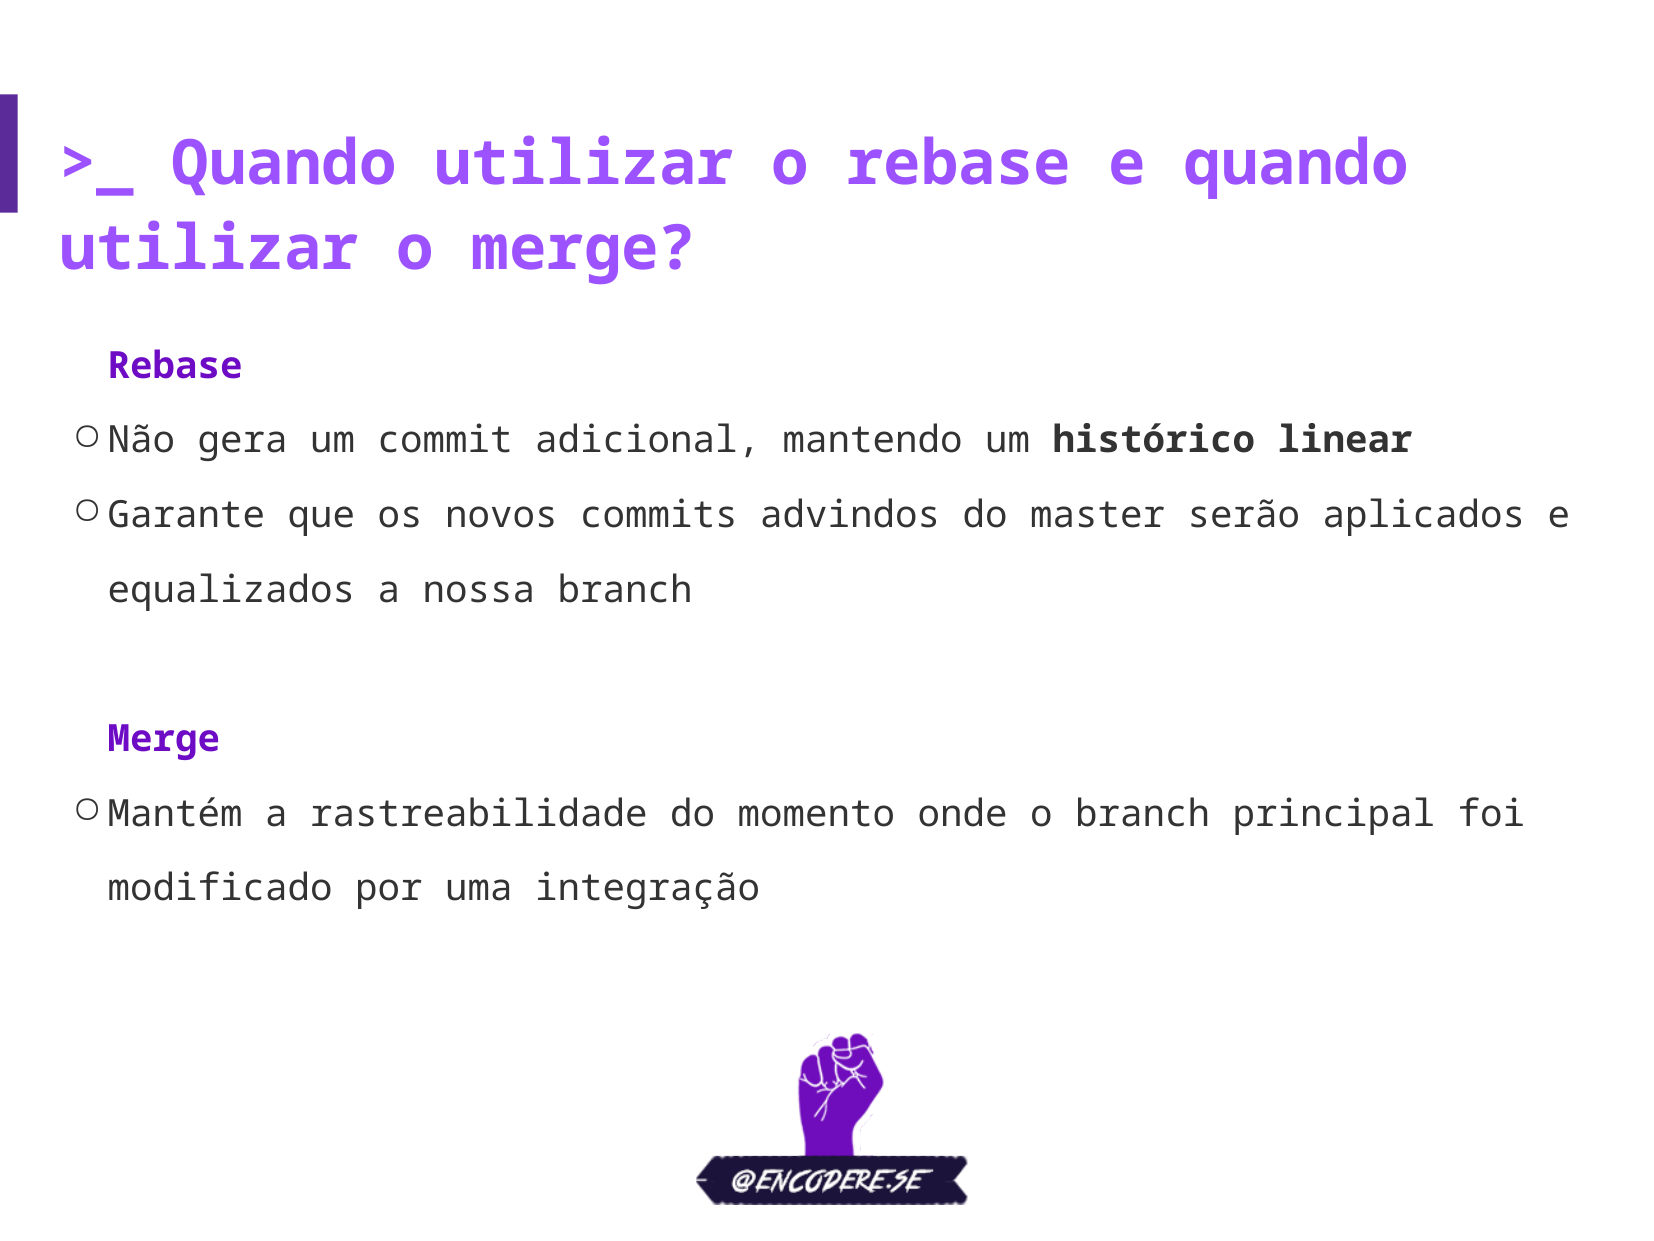

# >_ Quando utilizar o rebase e quando utilizar o merge?
Rebase
Não gera um commit adicional, mantendo um histórico linear
Garante que os novos commits advindos do master serão aplicados e
equalizados a nossa branch
Merge
Mantém a rastreabilidade do momento onde o branch principal foi
modificado por uma integração